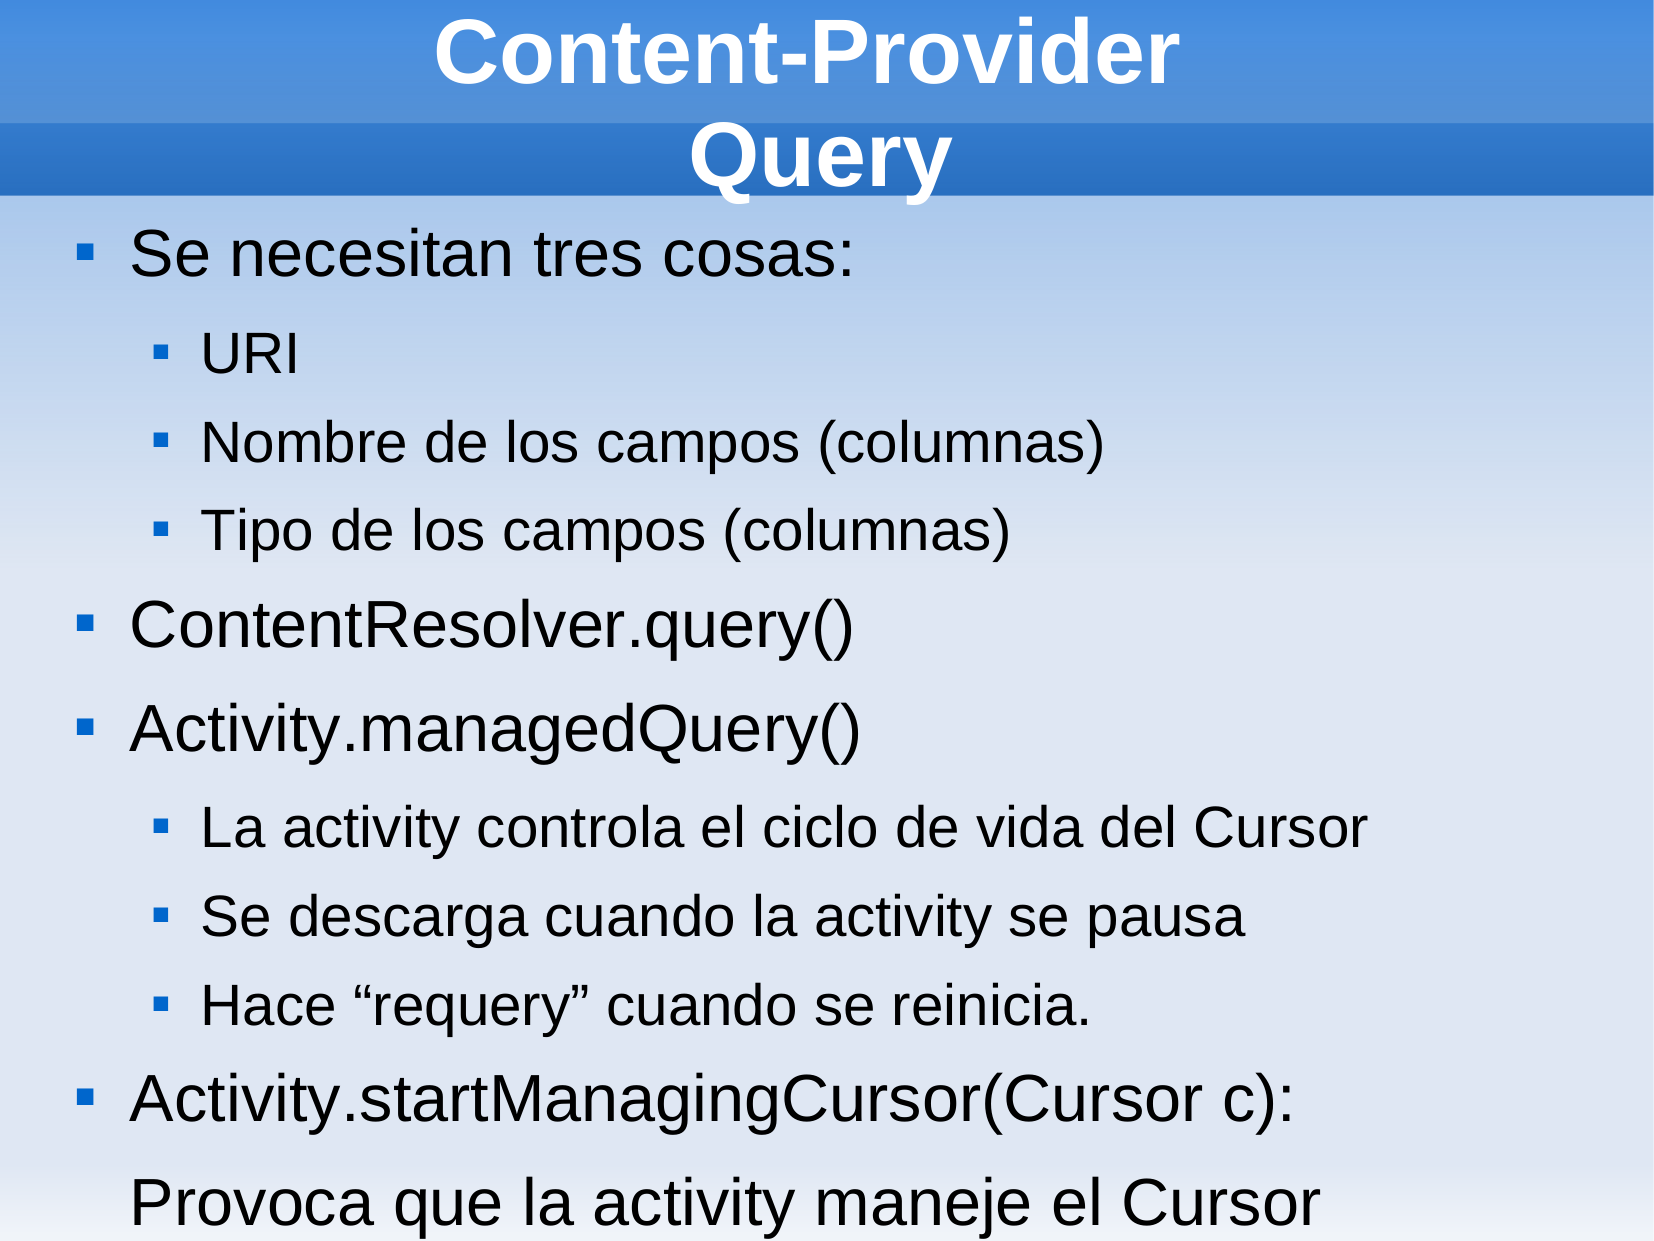

# Content-Provider Query
Se necesitan tres cosas:
URI
Nombre de los campos (columnas)
Tipo de los campos (columnas)
ContentResolver.query()
Activity.managedQuery()
La activity controla el ciclo de vida del Cursor
Se descarga cuando la activity se pausa
Hace “requery” cuando se reinicia.
Activity.startManagingCursor(Cursor c):
Provoca que la activity maneje el Cursor